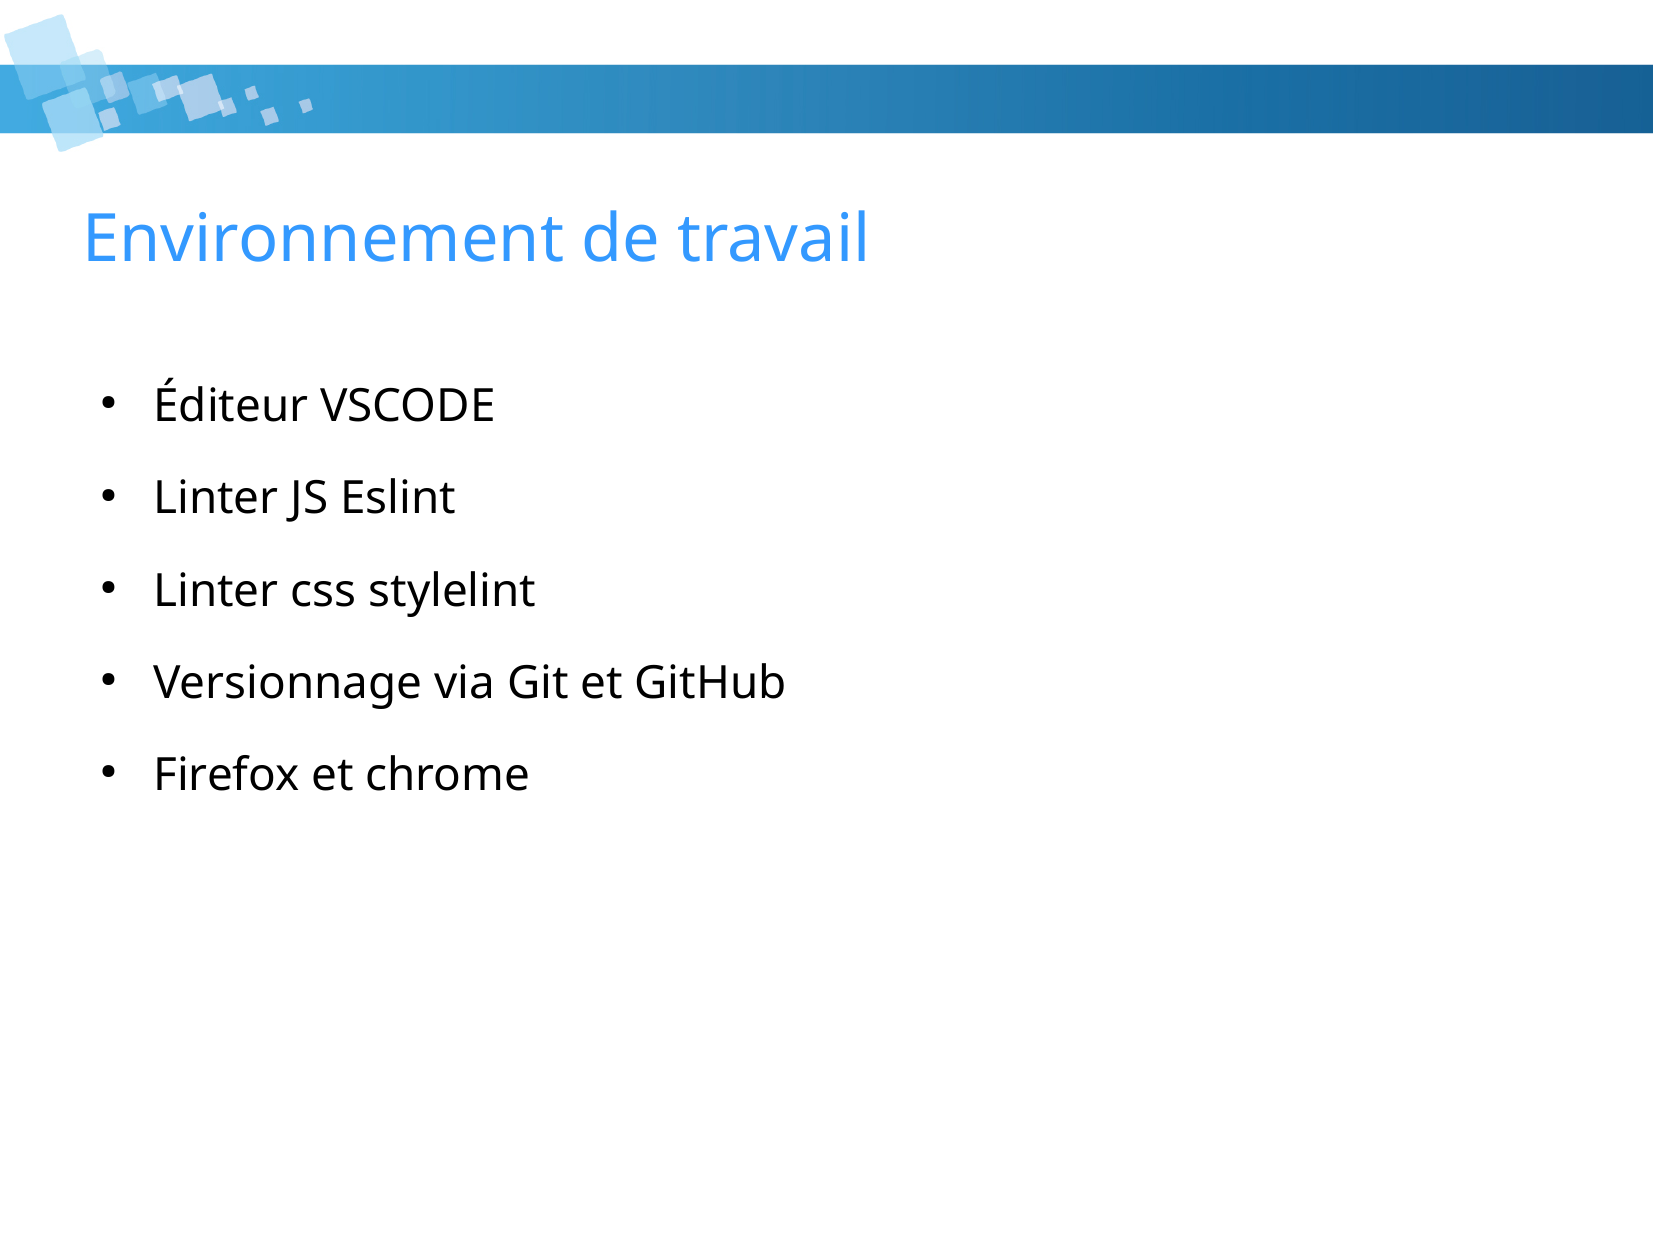

# Environnement de travail
Éditeur VSCODE
Linter JS Eslint
Linter css stylelint
Versionnage via Git et GitHub
Firefox et chrome